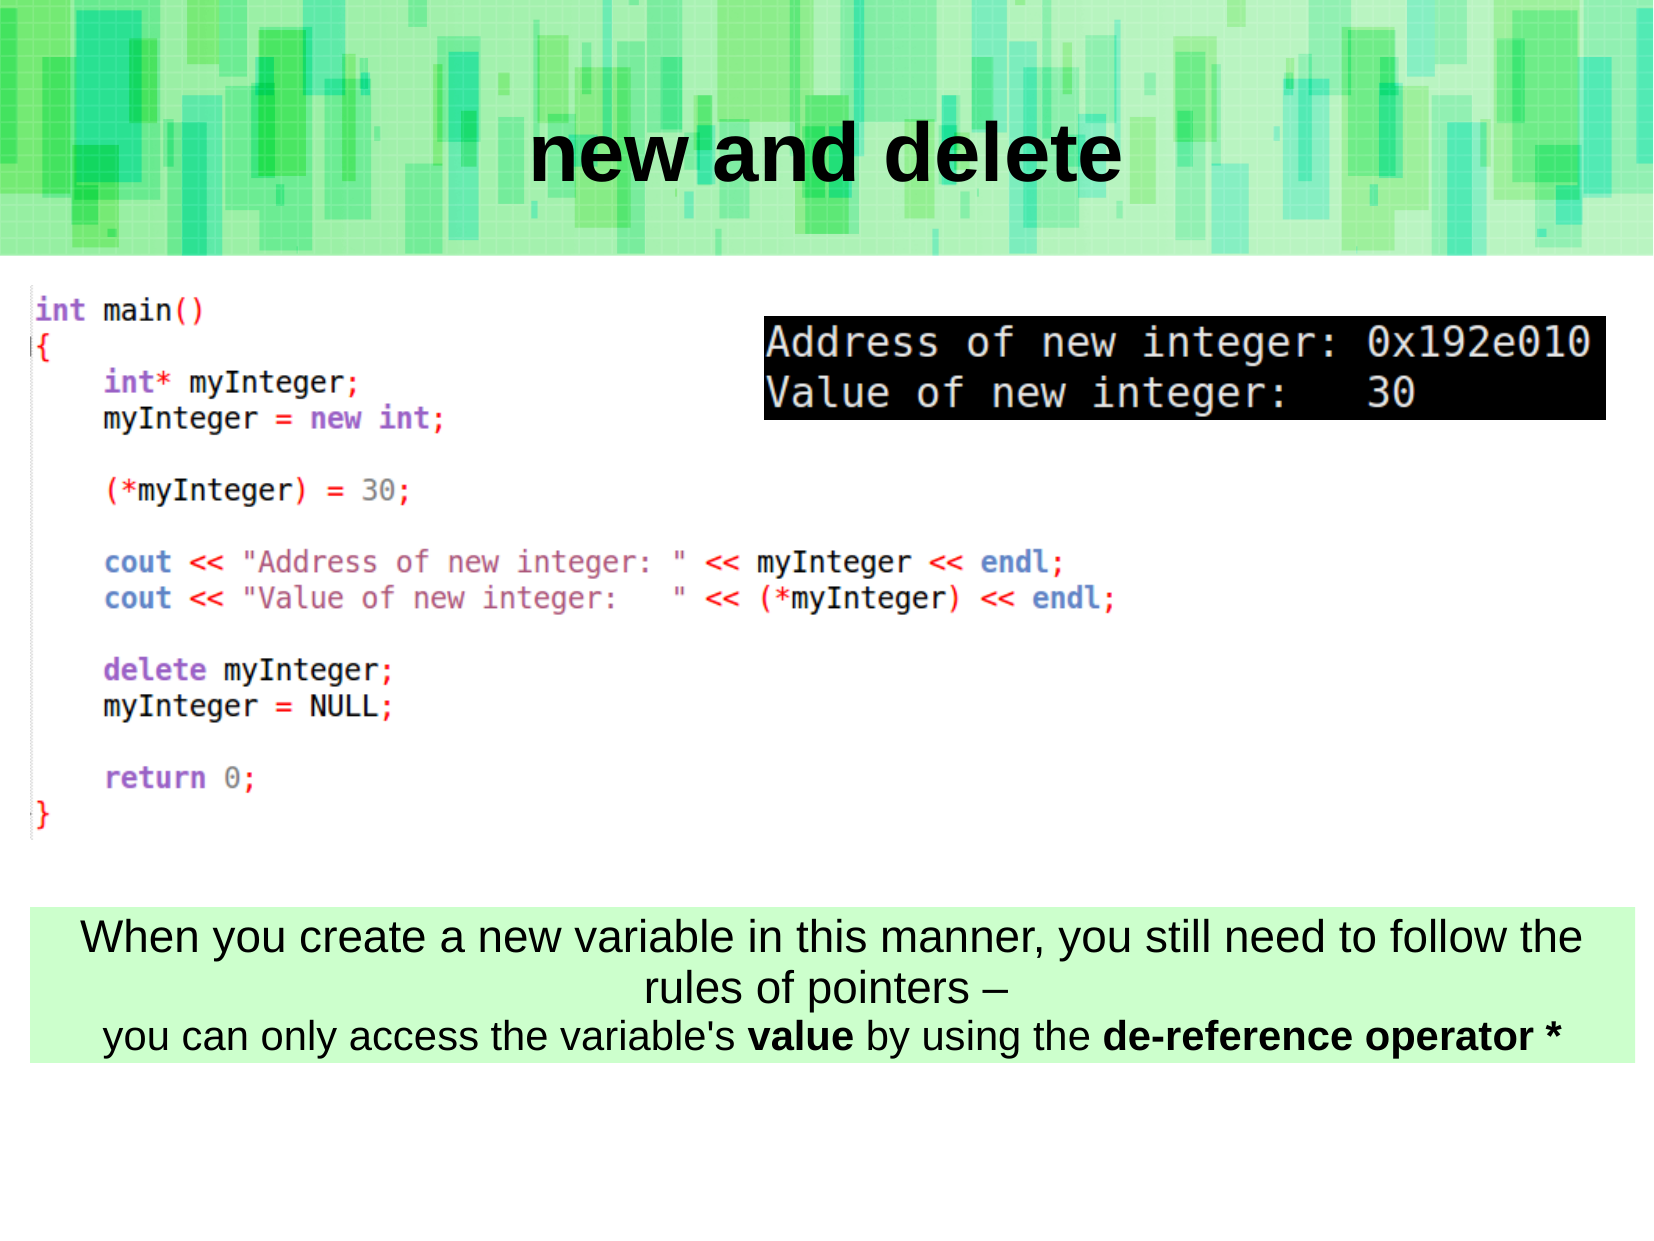

# new and delete
When you create a new variable in this manner, you still need to follow the rules of pointers –
you can only access the variable's value by using the de-reference operator *